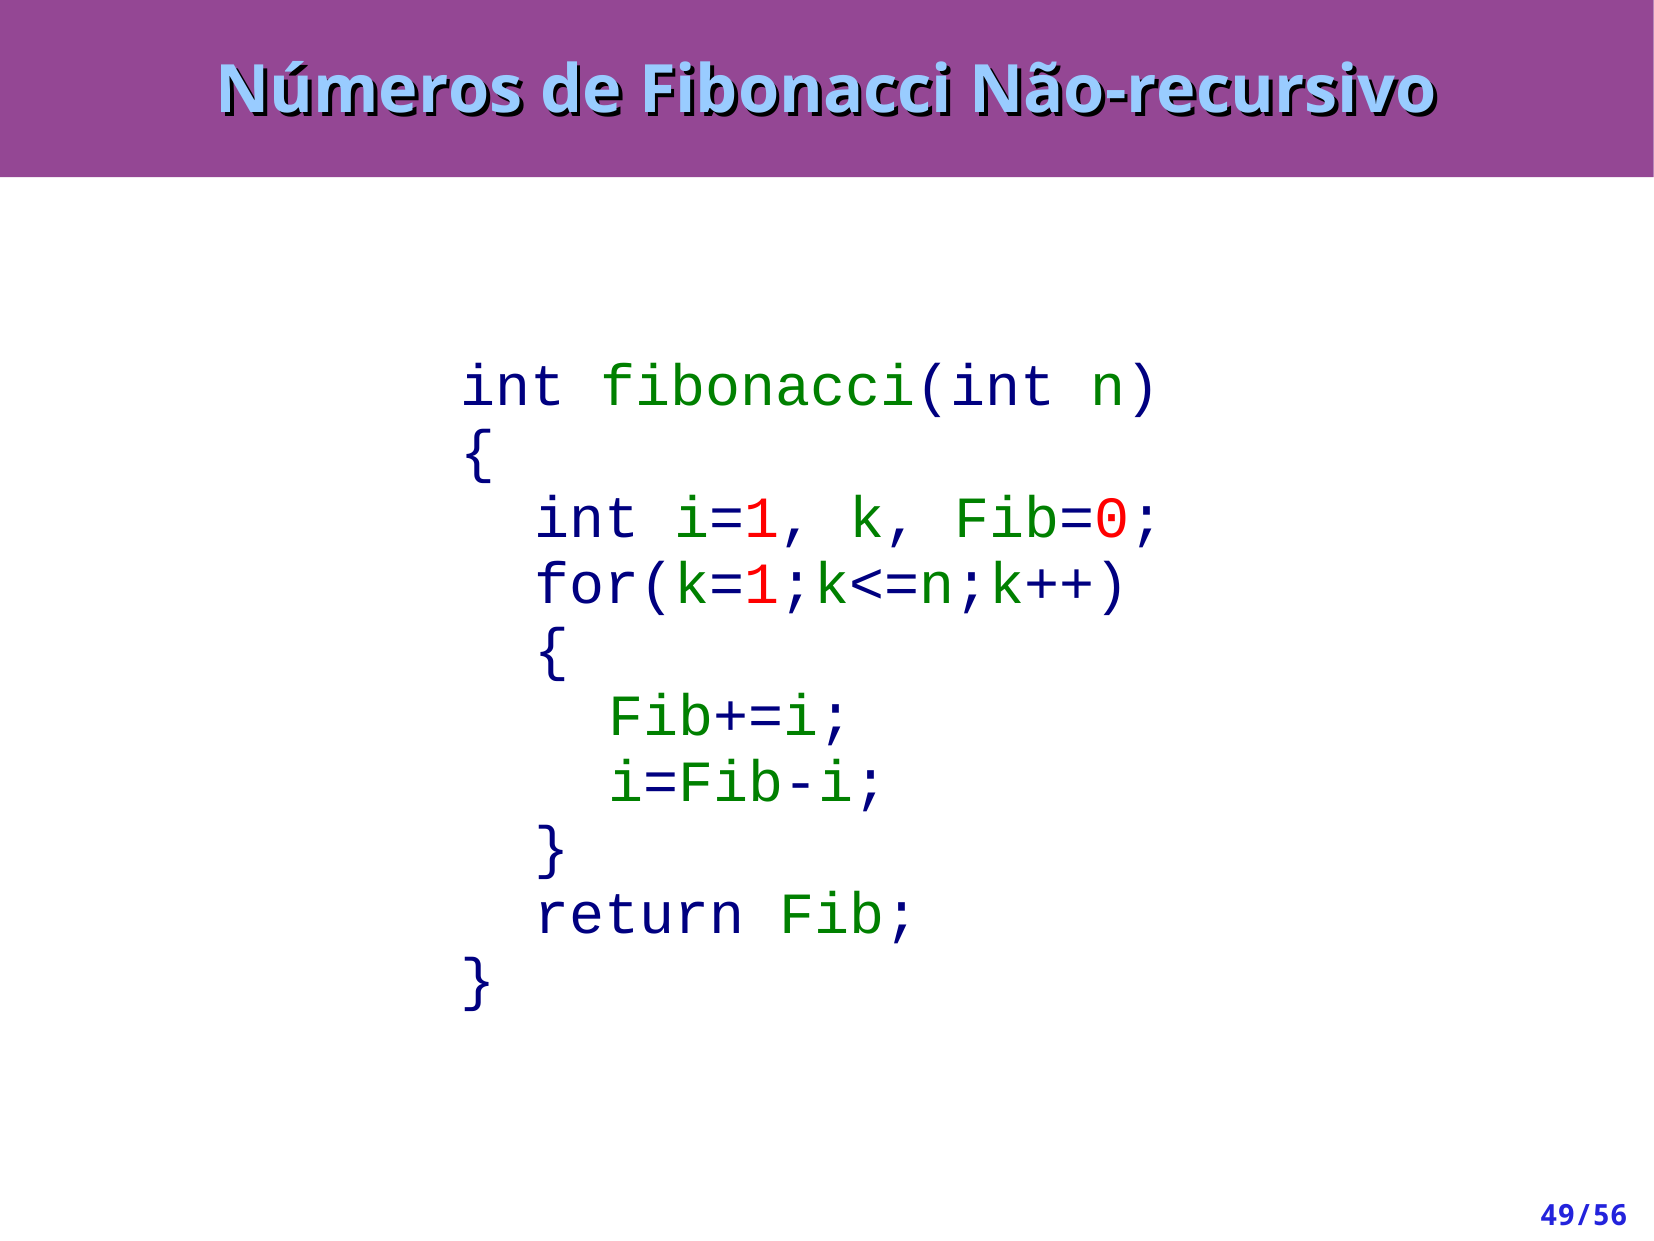

# Números de Fibonacci Não-recursivo
int fibonacci(int n)
{
	int i=1, k, Fib=0;
	for(k=1;k<=n;k++)
	{
		Fib+=i;
		i=Fib-i;
	}
	return Fib;
}
49